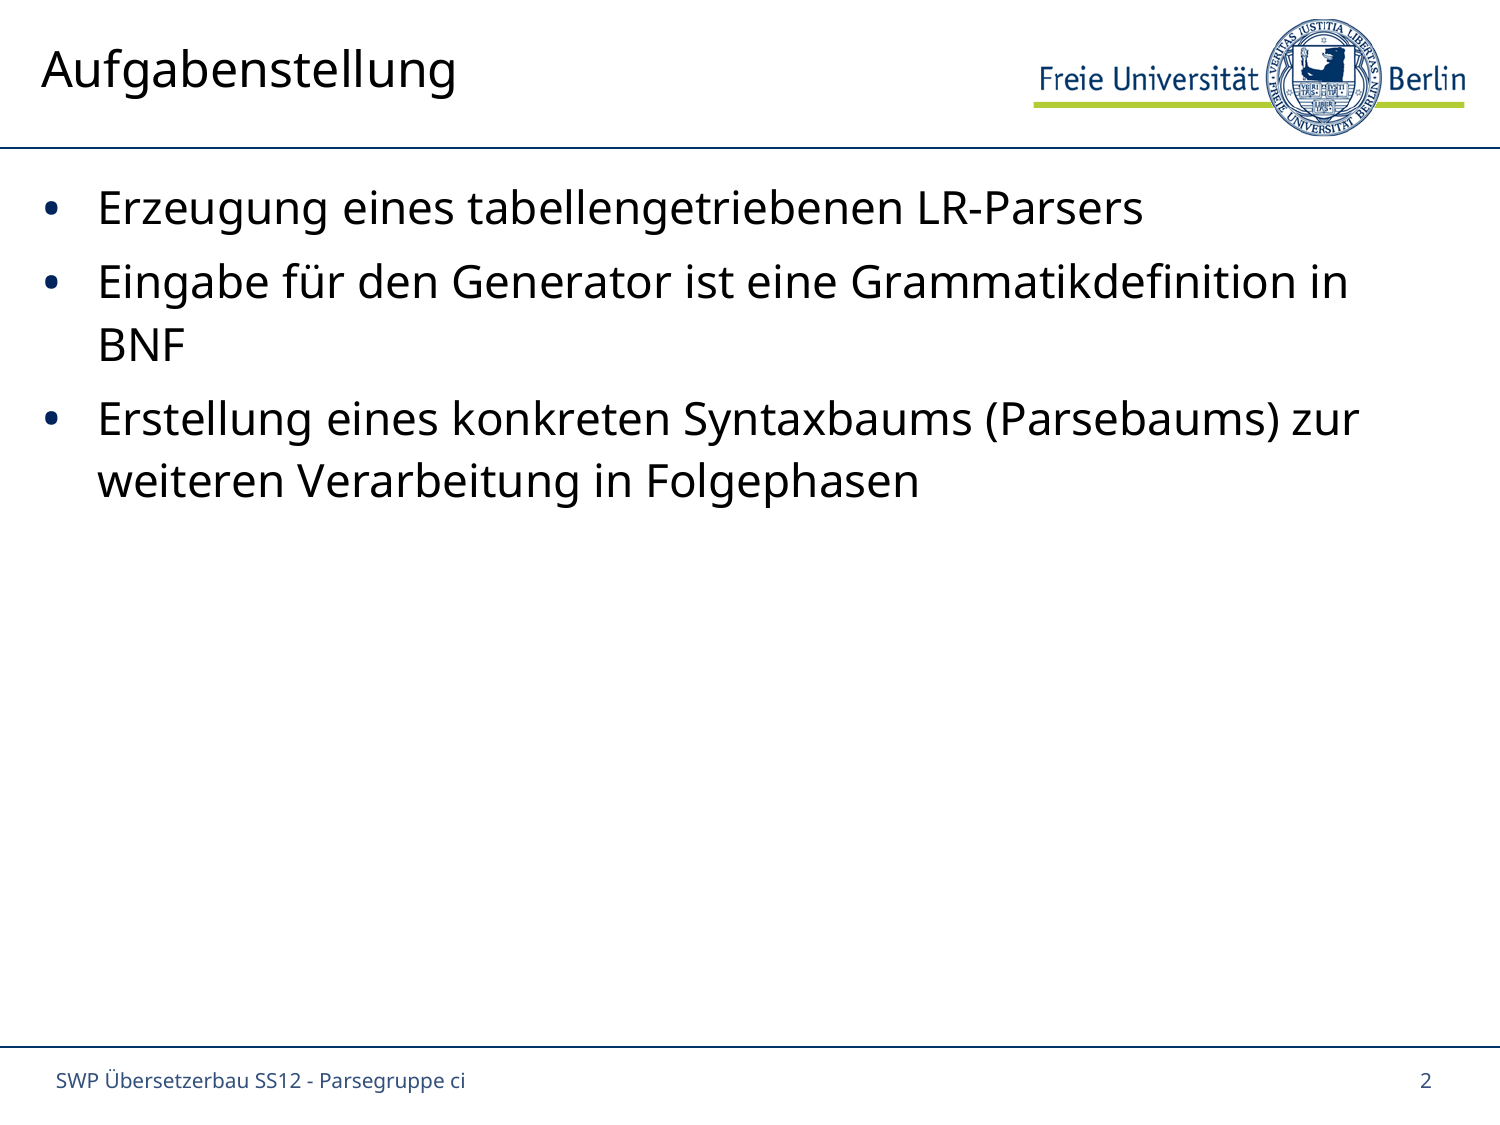

# Aufgabenstellung
Erzeugung eines tabellengetriebenen LR-Parsers
Eingabe für den Generator ist eine Grammatikdefinition in BNF
Erstellung eines konkreten Syntaxbaums (Parsebaums) zur weiteren Verarbeitung in Folgephasen
SWP Übersetzerbau SS12 - Parsegruppe ci
2